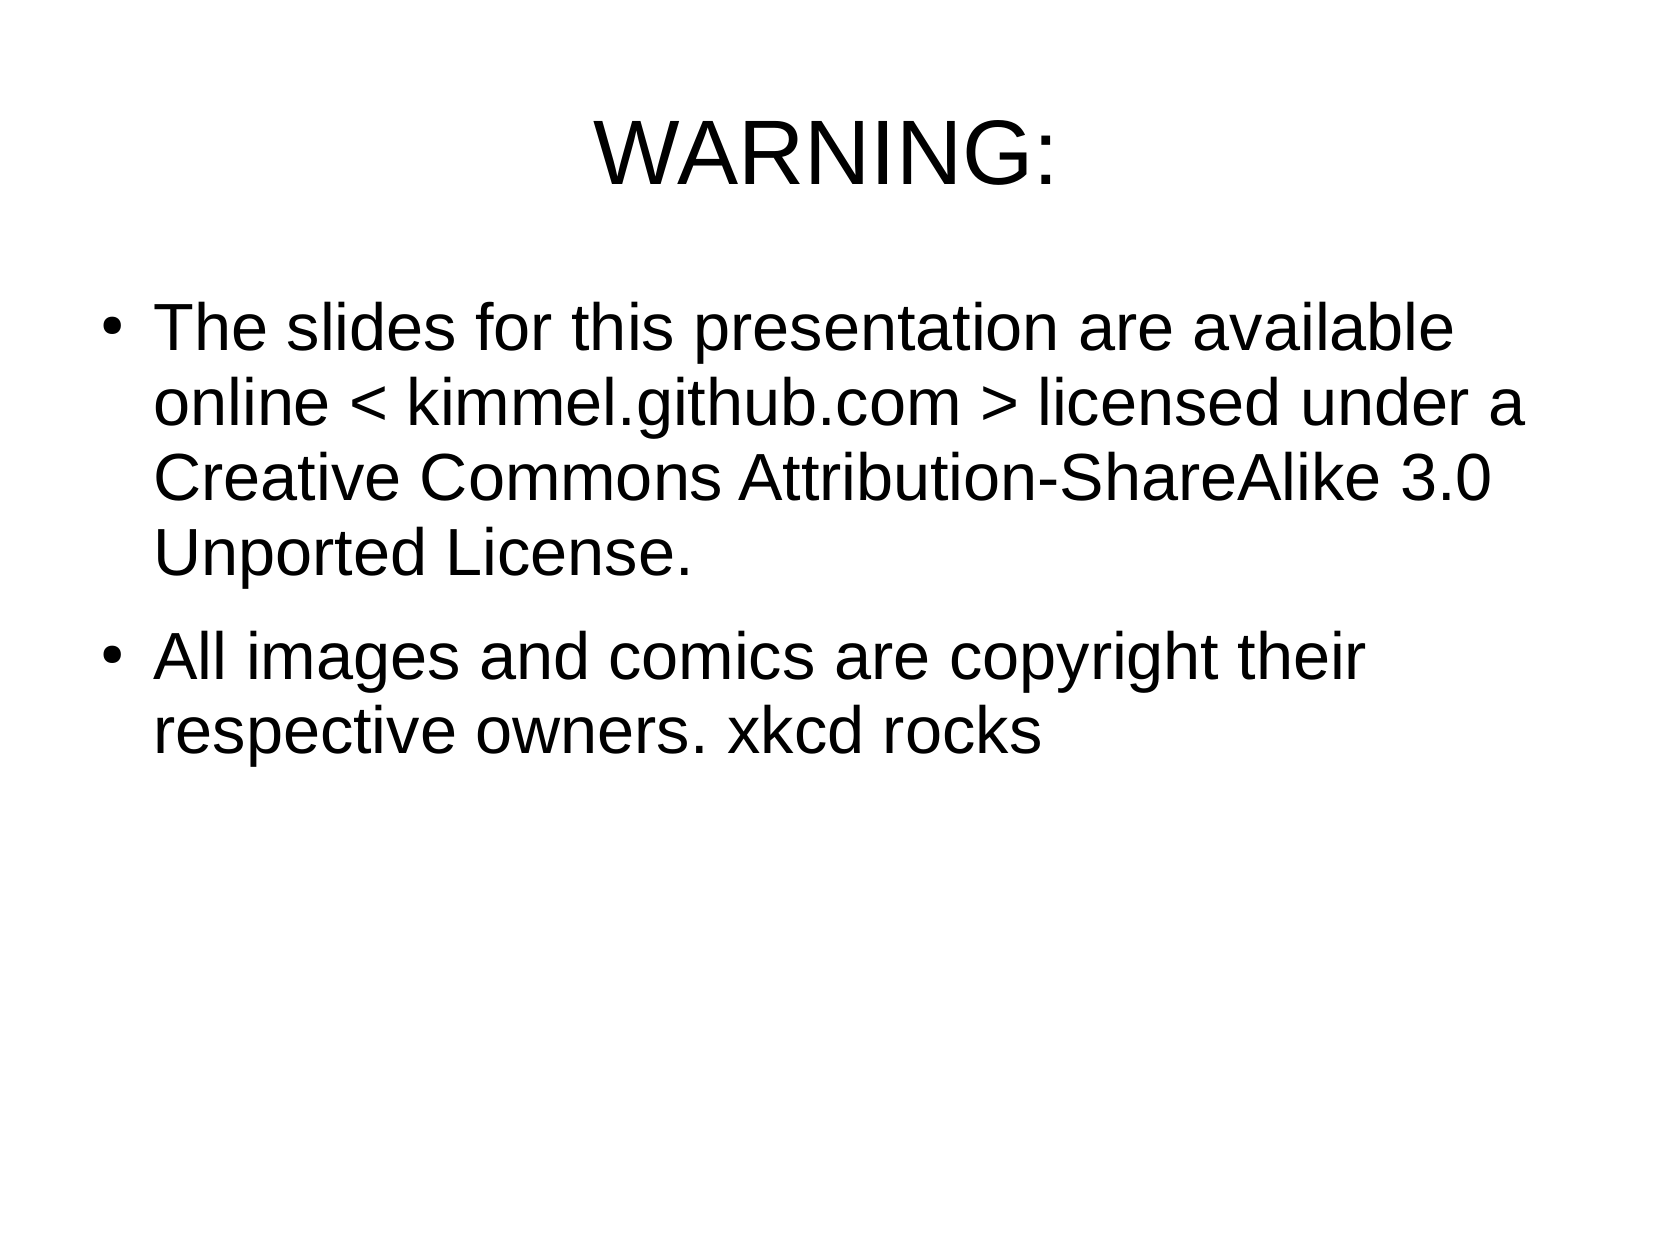

# WARNING:
The slides for this presentation are available online < kimmel.github.com > licensed under a Creative Commons Attribution-ShareAlike 3.0 Unported License.
All images and comics are copyright their respective owners. xkcd rocks